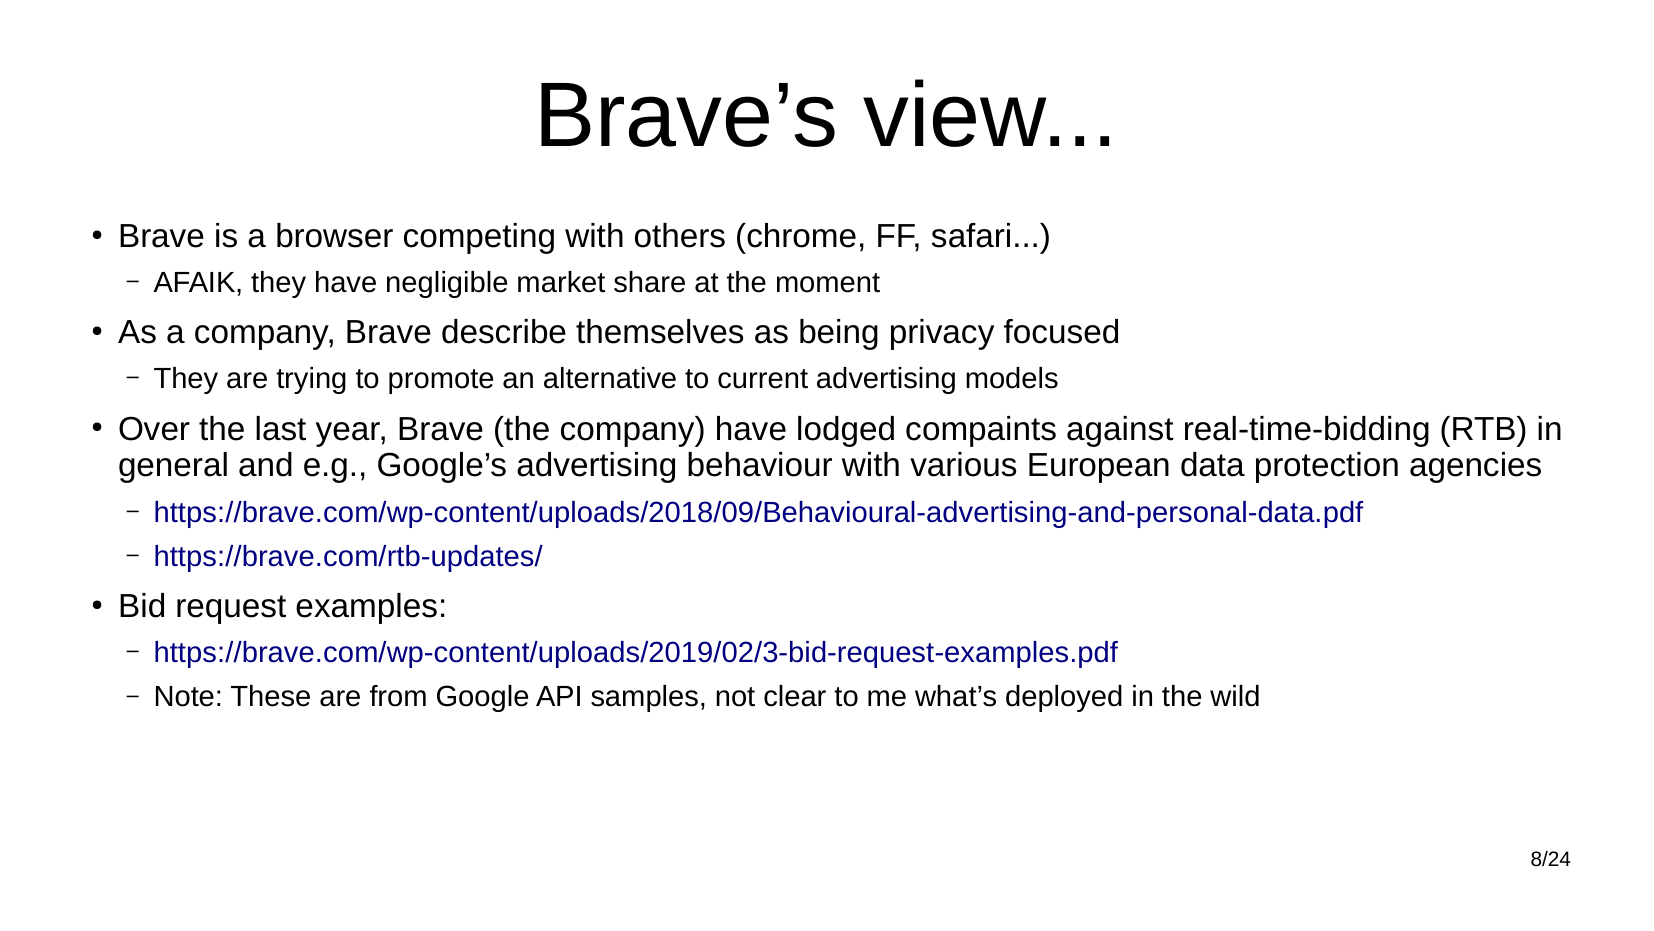

# Brave’s view...
Brave is a browser competing with others (chrome, FF, safari...)
AFAIK, they have negligible market share at the moment
As a company, Brave describe themselves as being privacy focused
They are trying to promote an alternative to current advertising models
Over the last year, Brave (the company) have lodged compaints against real-time-bidding (RTB) in general and e.g., Google’s advertising behaviour with various European data protection agencies
https://brave.com/wp-content/uploads/2018/09/Behavioural-advertising-and-personal-data.pdf
https://brave.com/rtb-updates/
Bid request examples:
https://brave.com/wp-content/uploads/2019/02/3-bid-request-examples.pdf
Note: These are from Google API samples, not clear to me what’s deployed in the wild
8